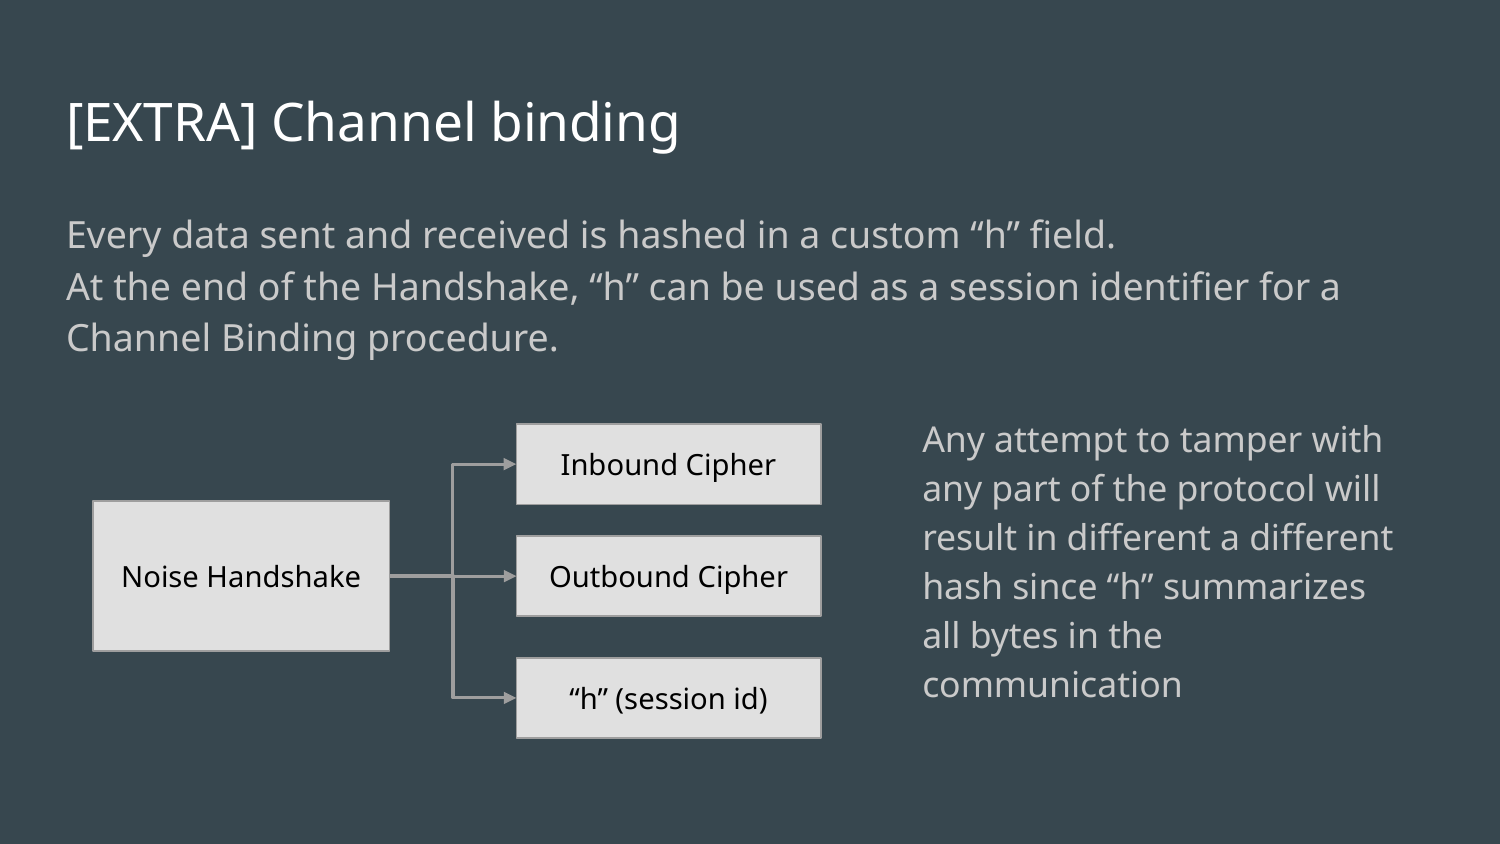

# [EXTRA] Channel binding
Every data sent and received is hashed in a custom “h” field.
At the end of the Handshake, “h” can be used as a session identifier for a Channel Binding procedure.
Any attempt to tamper with any part of the protocol will result in different a different hash since “h” summarizes all bytes in the communication
Inbound Cipher
Outbound Cipher
Noise Handshake
“h” (session id)